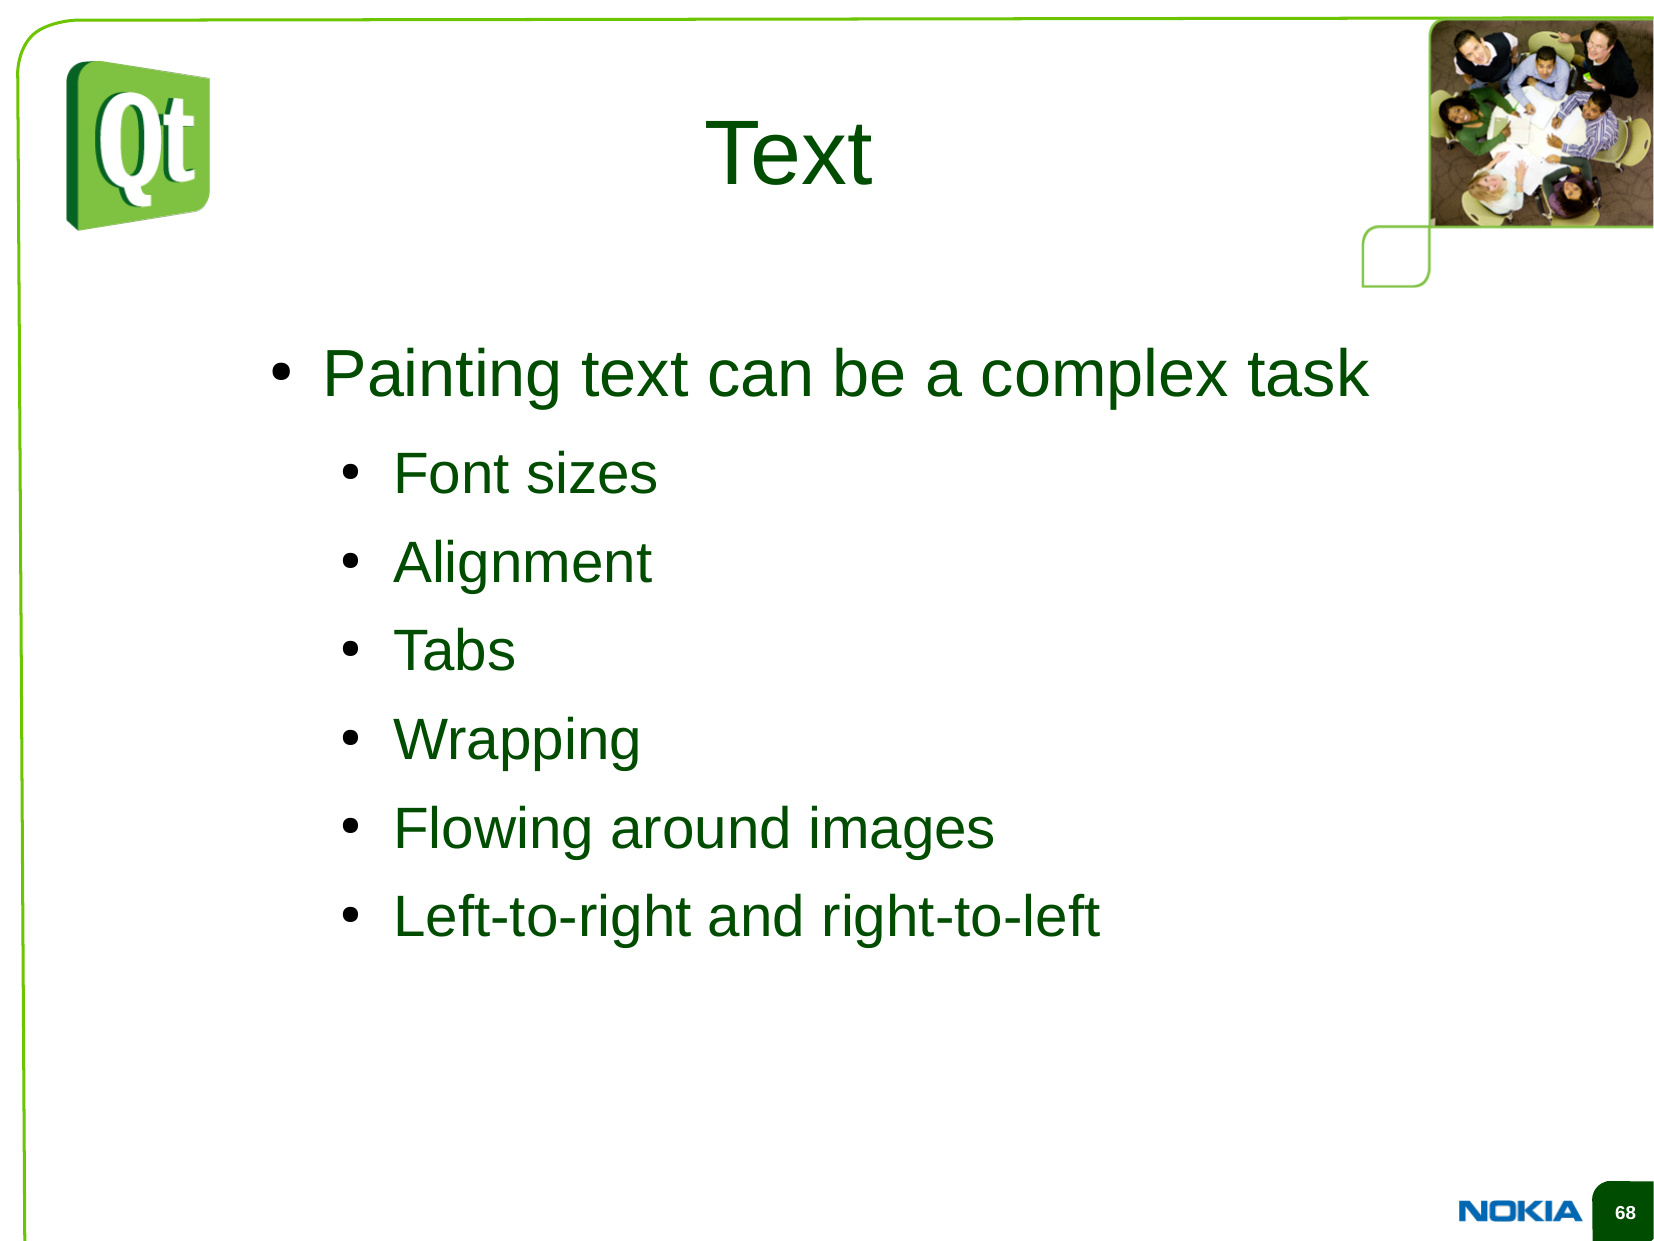

# Text
Painting text can be a complex task
Font sizes
Alignment
Tabs
Wrapping
Flowing around images
Left-to-right and right-to-left